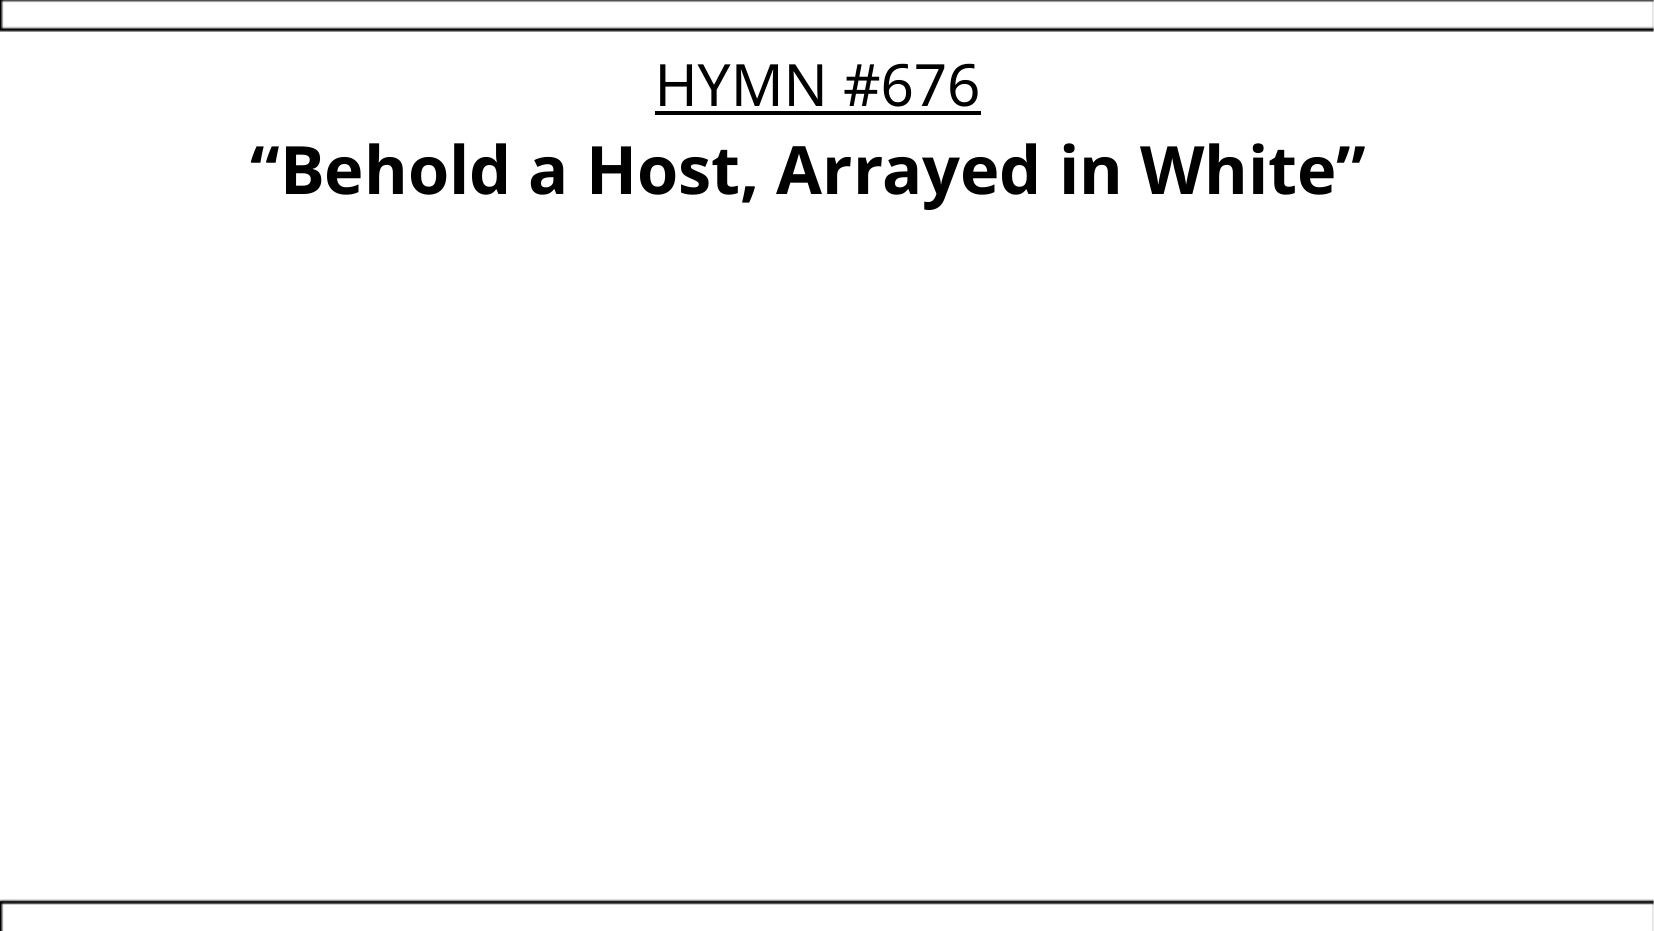

# HYMN #676 “Behold a Host, Arrayed in White”